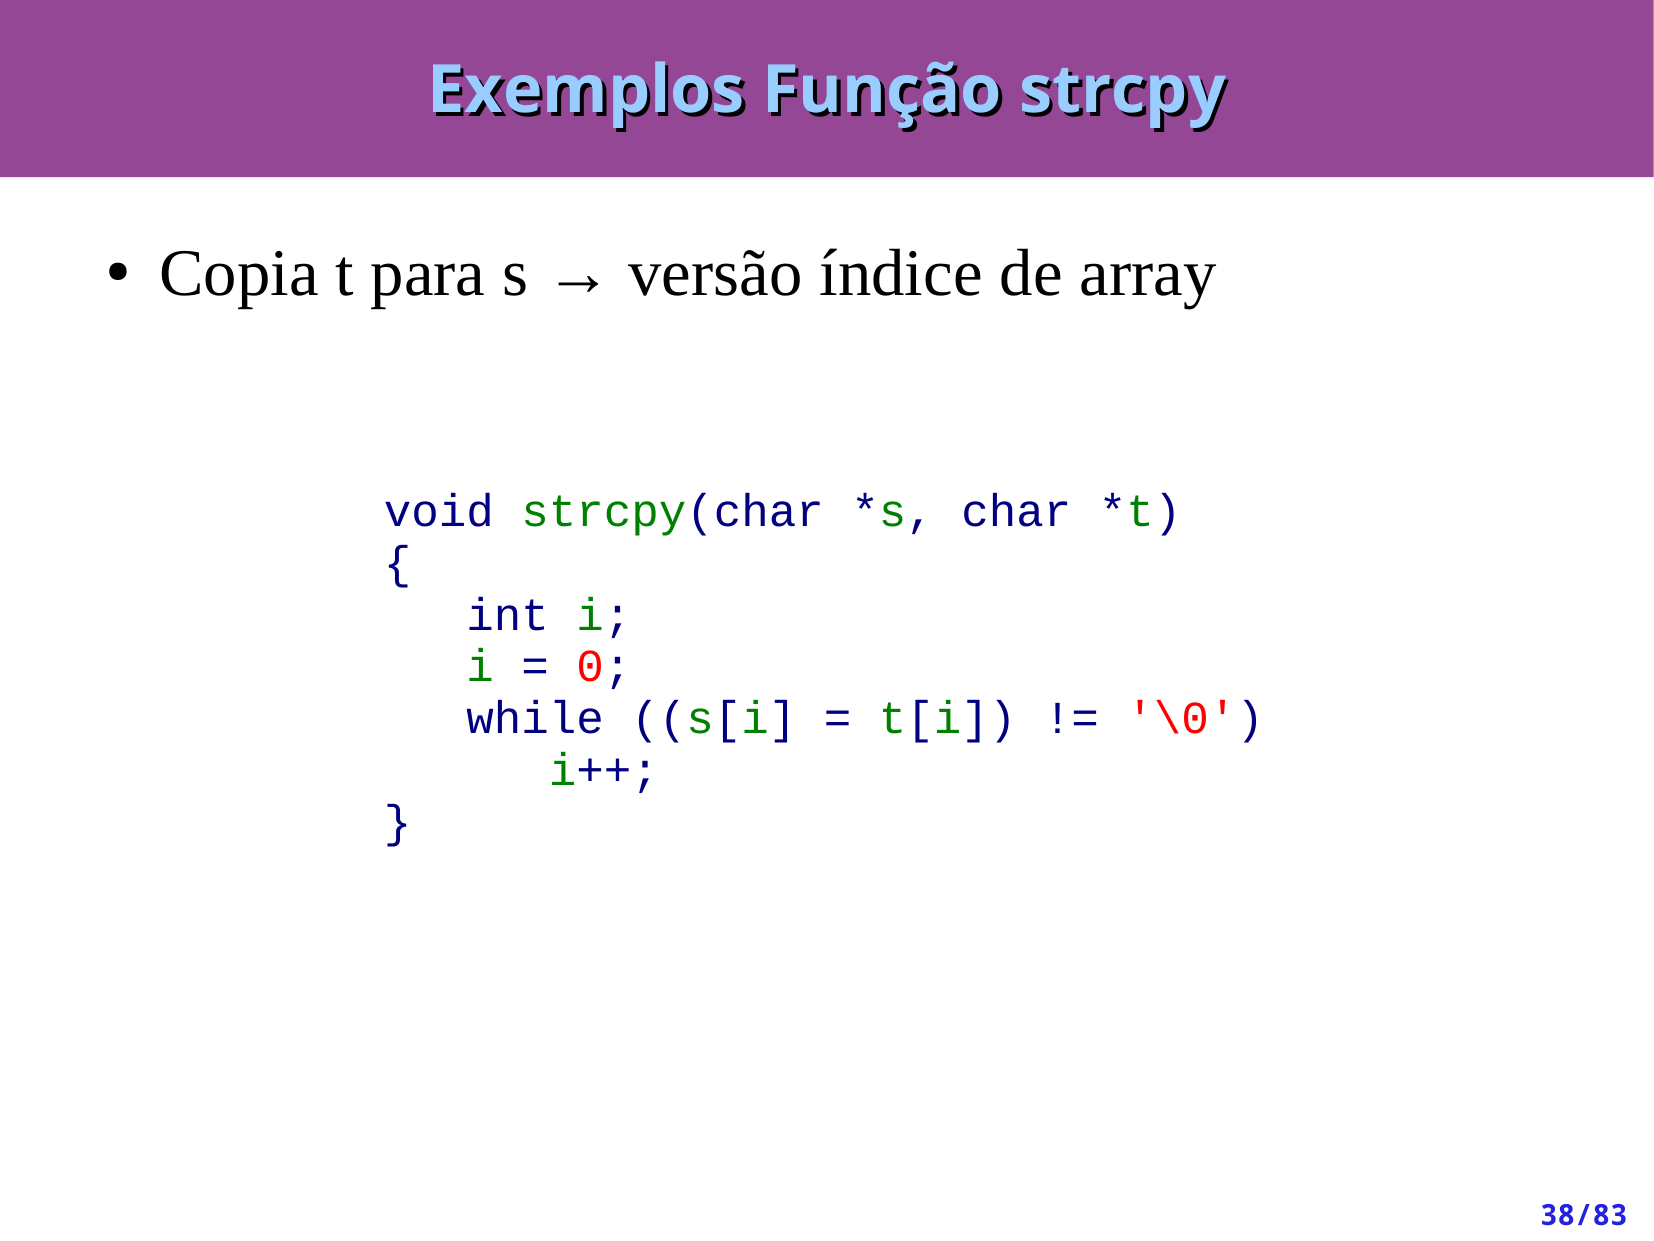

# Exemplos Função strcpy
Copia t para s → versão índice de array
void strcpy(char *s, char *t)
{
 int i;
 i = 0;
 while ((s[i] = t[i]) != '\0')
 i++;
}
38